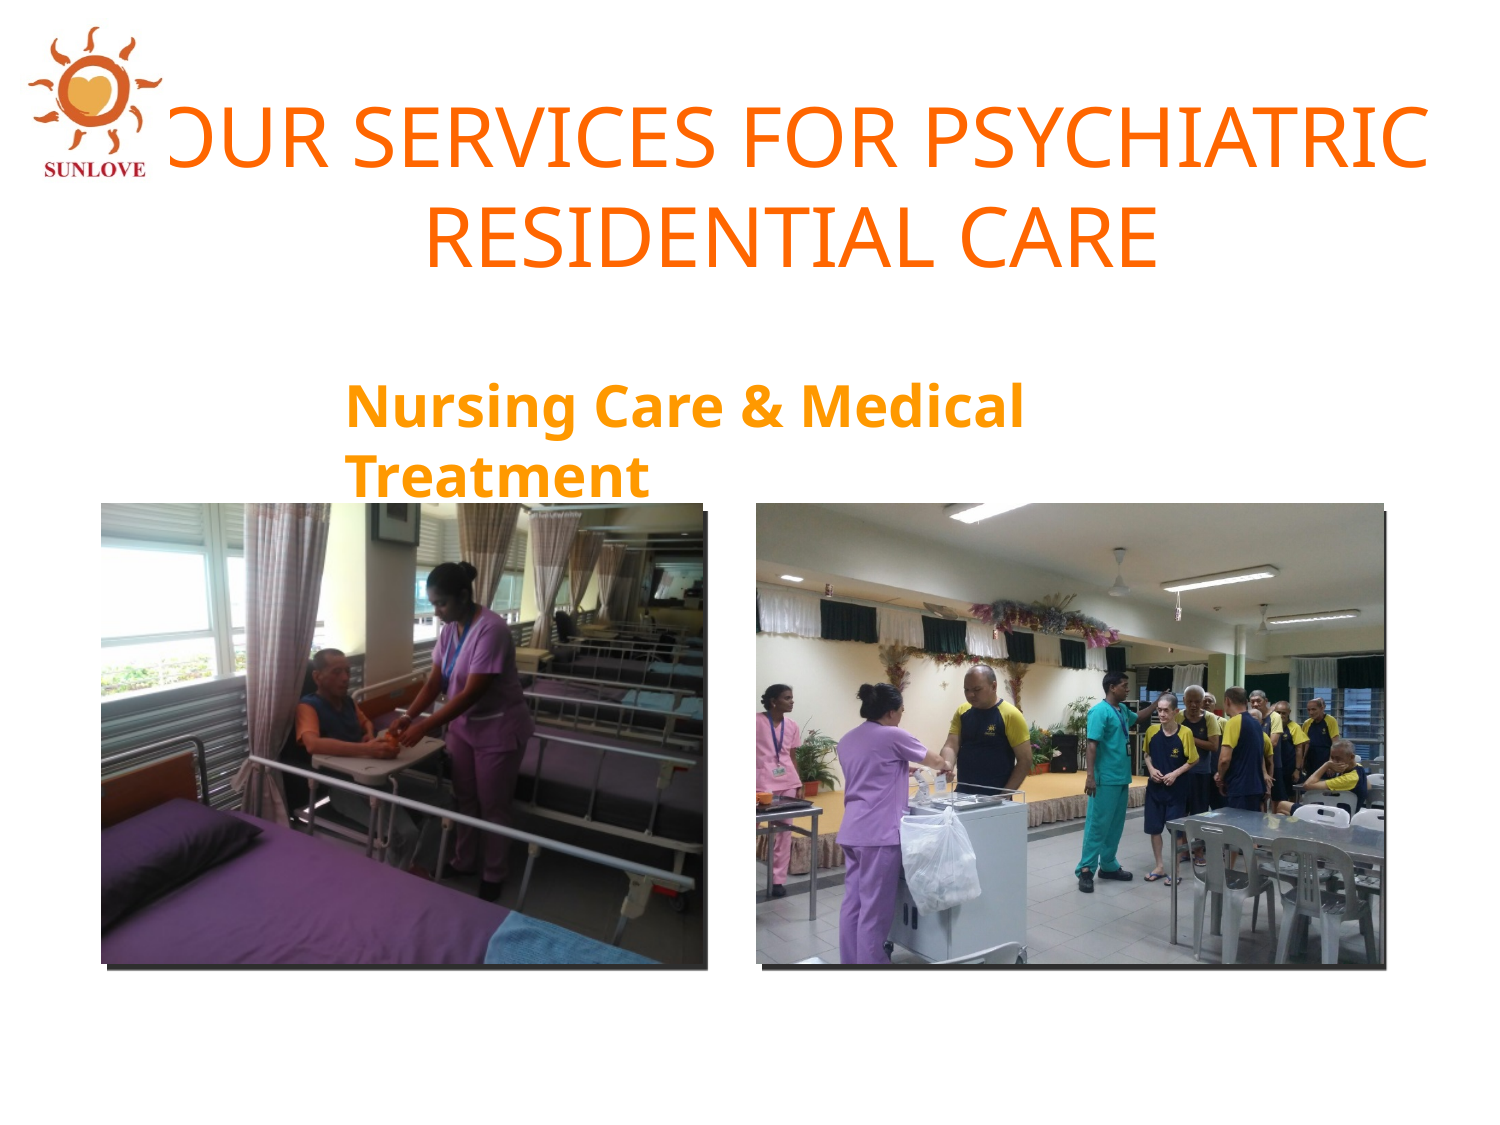

# OUR SERVICES FOR PSYCHIATRIC RESIDENTIAL CARE
Nursing Care & Medical Treatment